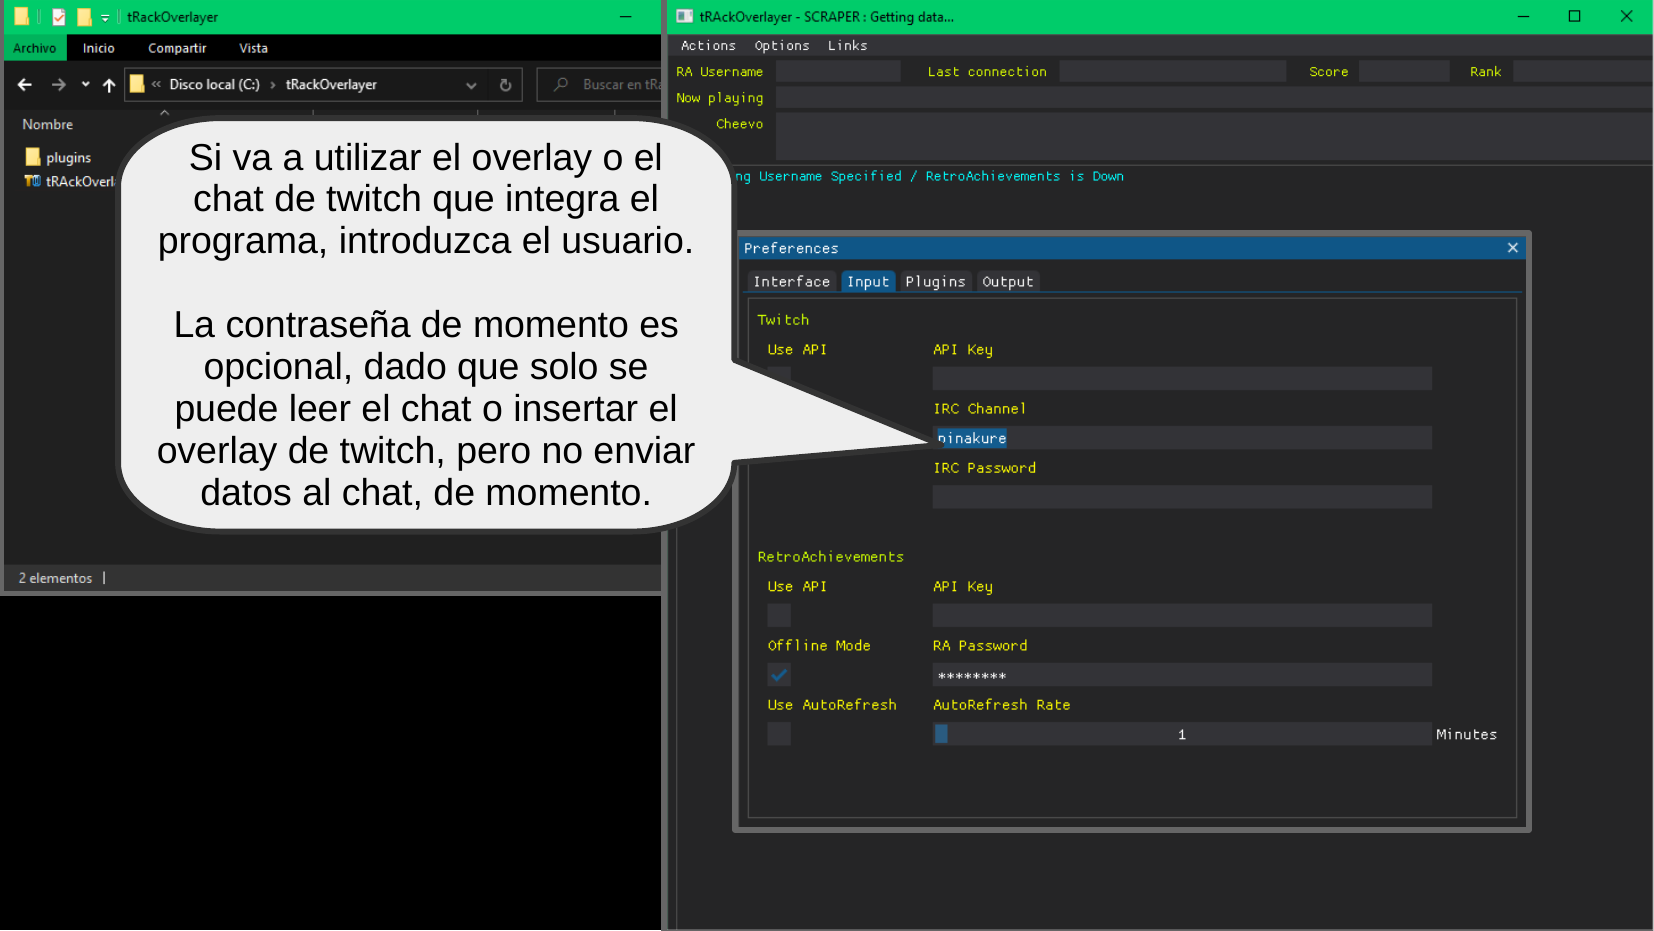

Si va a utilizar el overlay o el chat de twitch que integra el programa, introduzca el usuario.
La contraseña de momento es opcional, dado que solo se puede leer el chat o insertar el overlay de twitch, pero no enviar datos al chat, de momento.